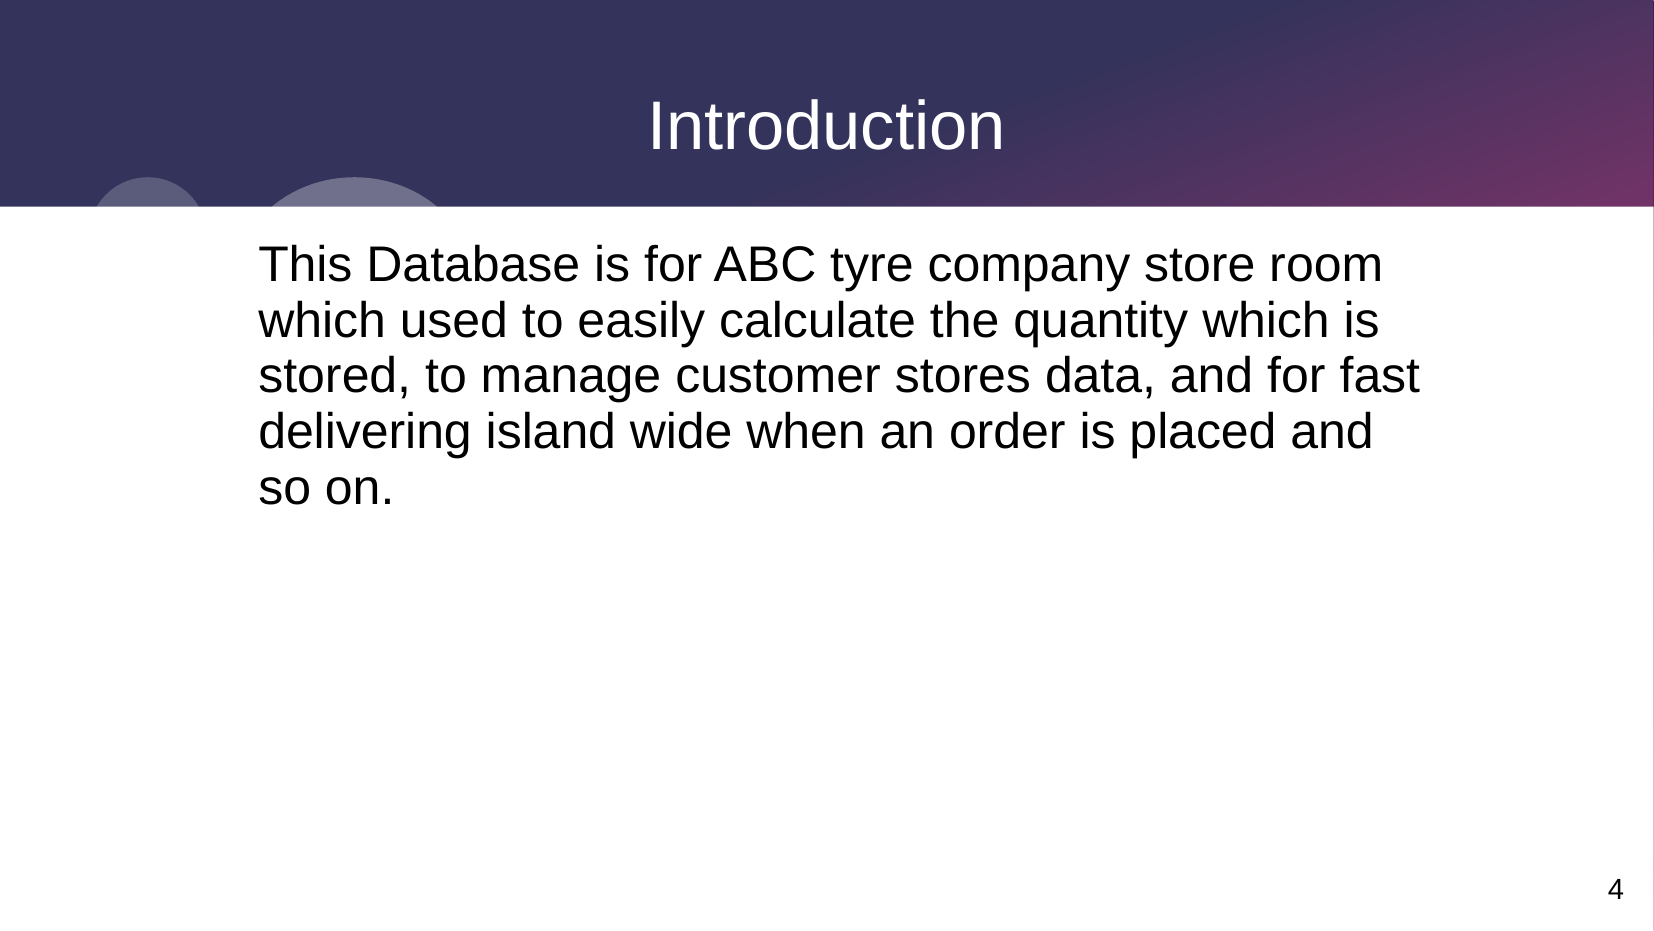

# Introduction
This Database is for ABC tyre company store room which used to easily calculate the quantity which is stored, to manage customer stores data, and for fast delivering island wide when an order is placed and so on.